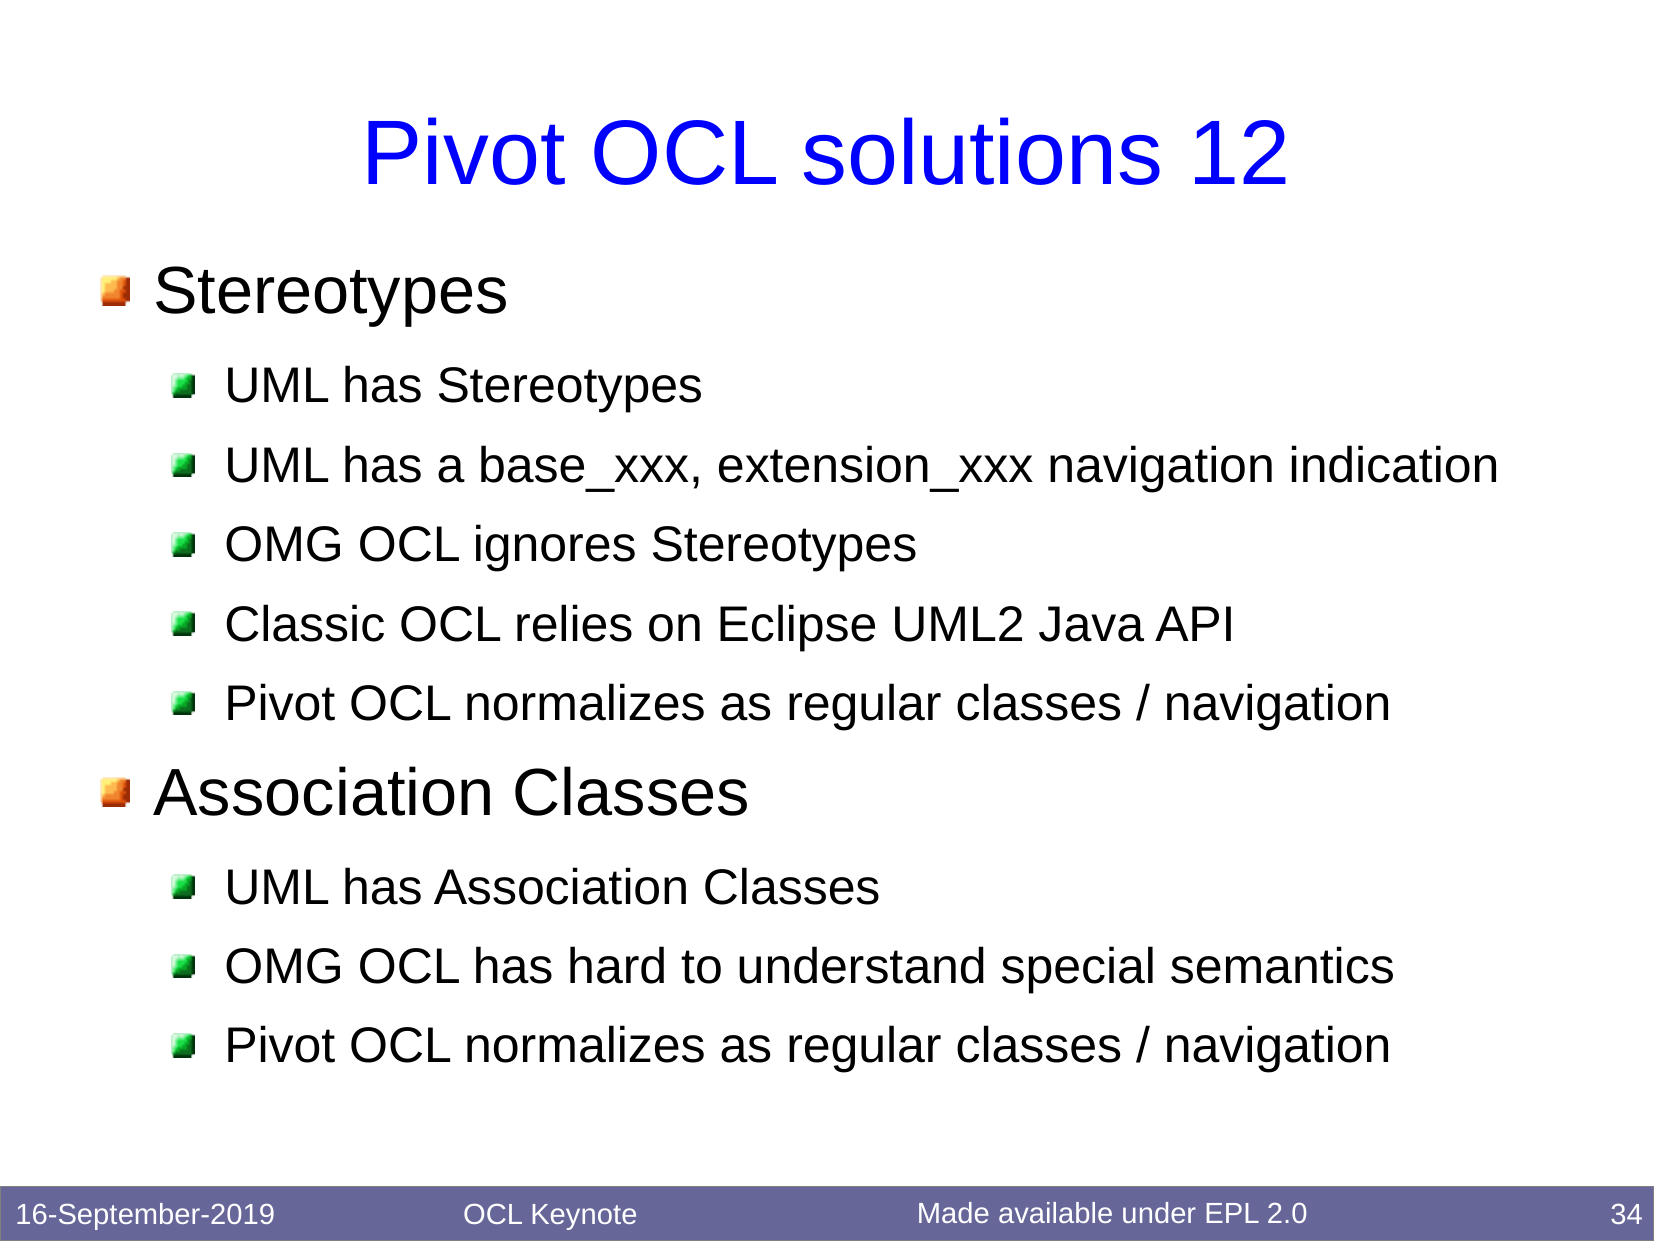

# Pivot OCL solutions 12
Stereotypes
UML has Stereotypes
UML has a base_xxx, extension_xxx navigation indication
OMG OCL ignores Stereotypes
Classic OCL relies on Eclipse UML2 Java API
Pivot OCL normalizes as regular classes / navigation
Association Classes
UML has Association Classes
OMG OCL has hard to understand special semantics
Pivot OCL normalizes as regular classes / navigation
16-September-2019
OCL Keynote
34